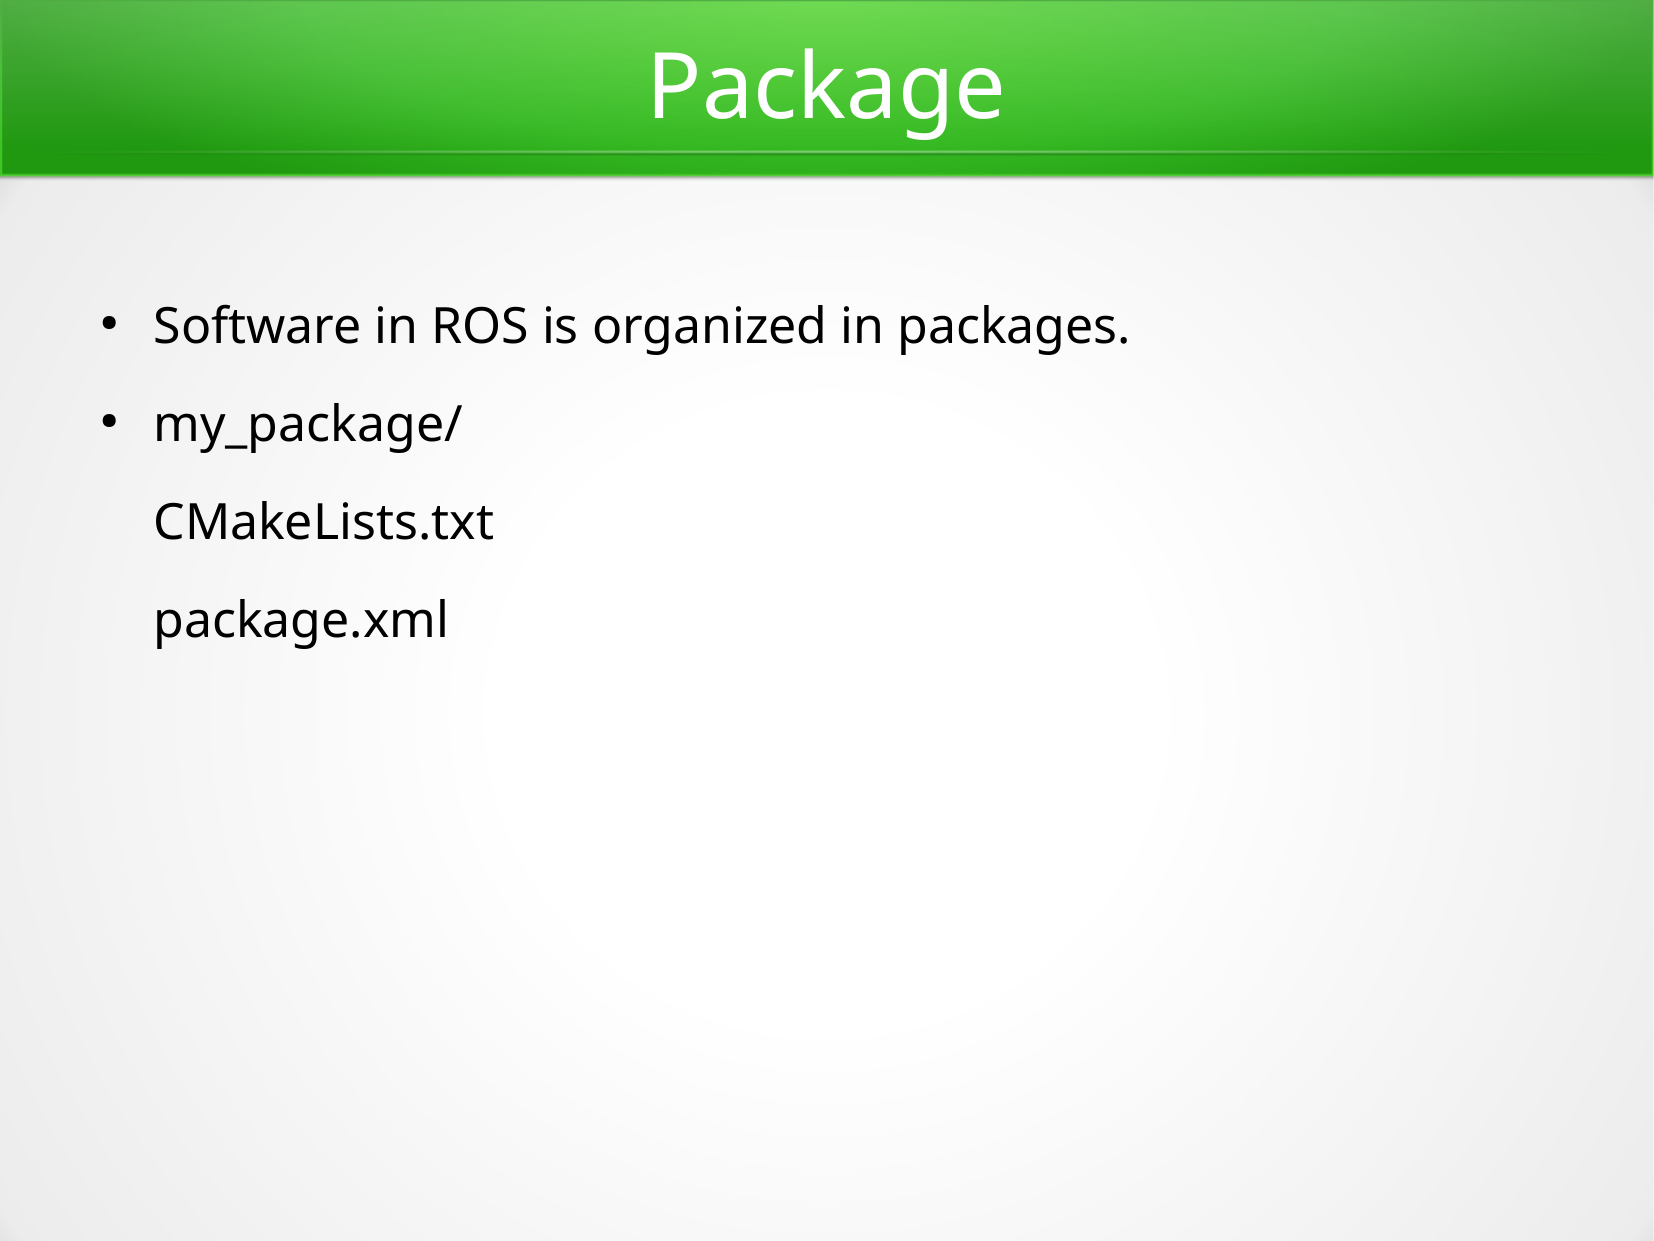

# Package
Software in ROS is organized in packages.
my_package/
CMakeLists.txt
package.xml